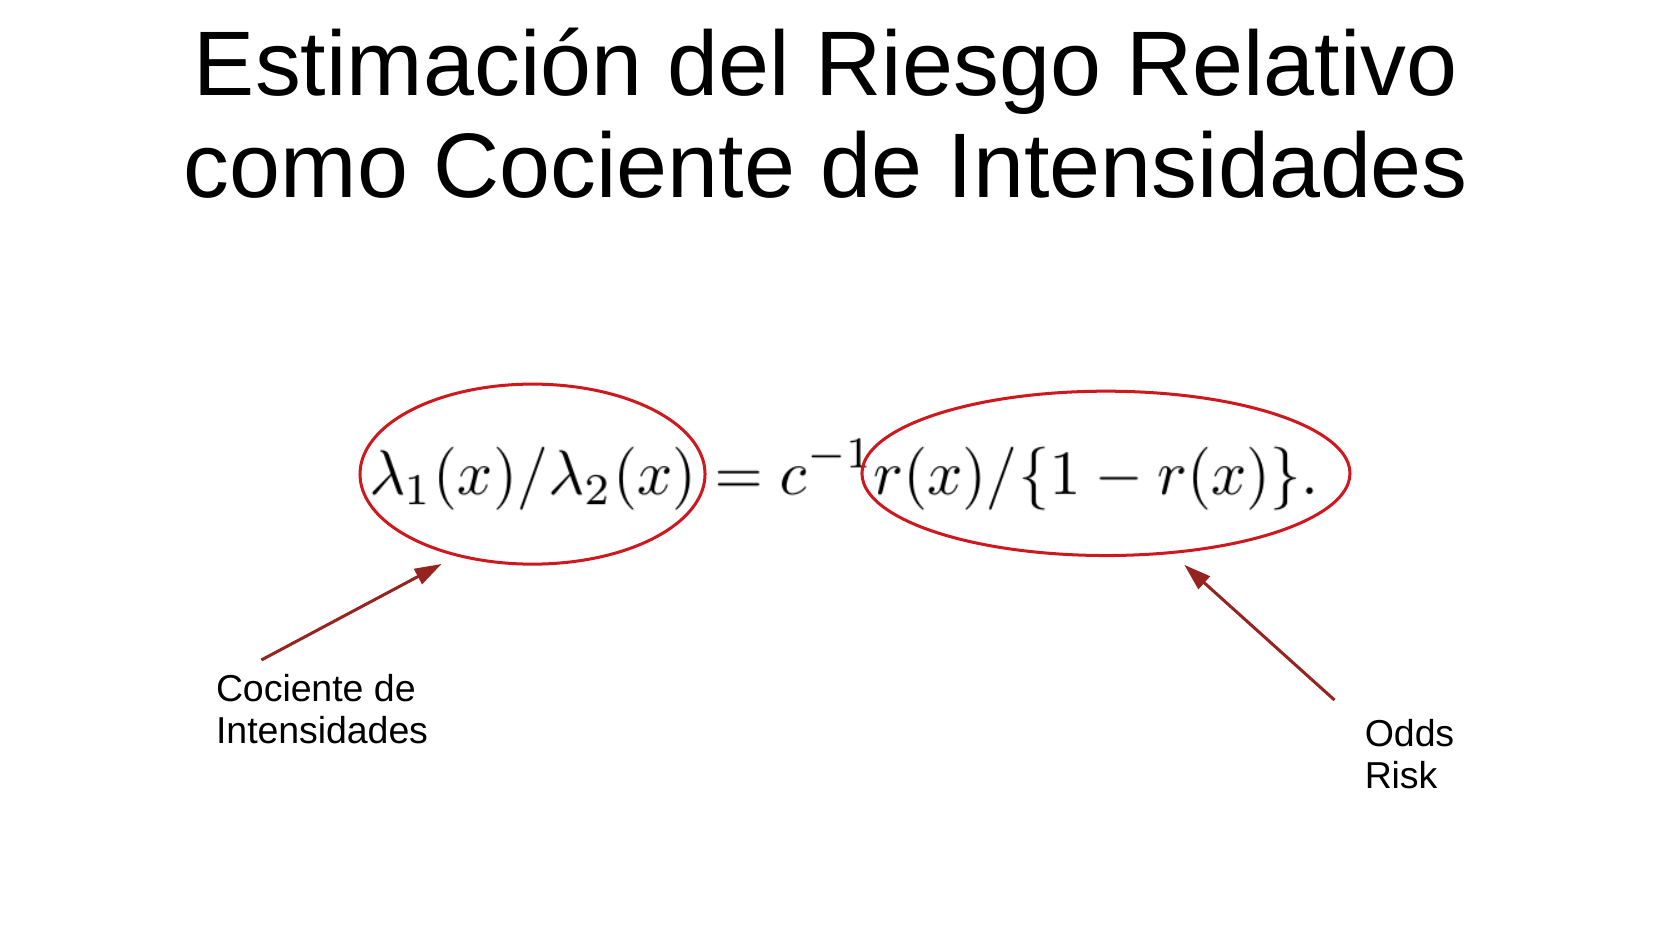

# Estimación del Riesgo Relativo como Cociente de Intensidades
Cociente de Intensidades
Odds Risk